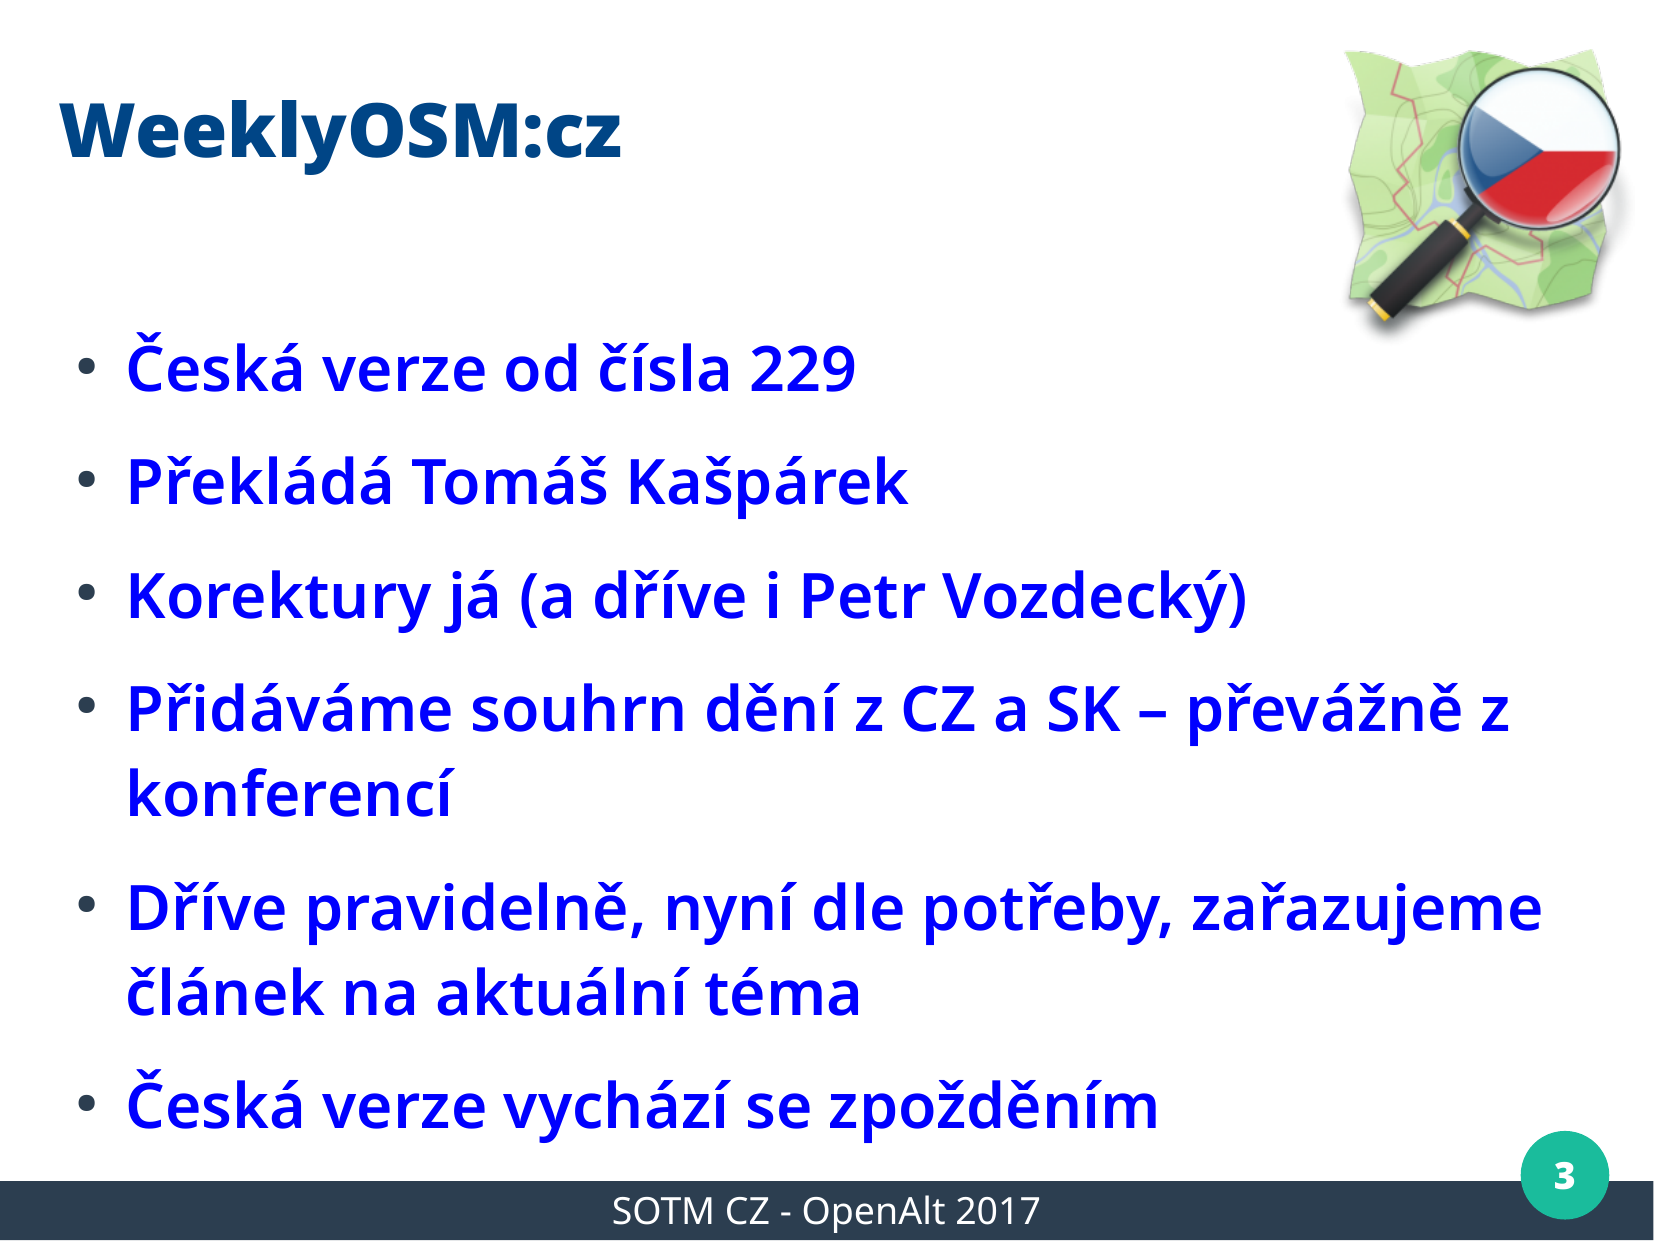

# WeeklyOSM:cz
Česká verze od čísla 229
Překládá Tomáš Kašpárek
Korektury já (a dříve i Petr Vozdecký)
Přidáváme souhrn dění z CZ a SK – převážně z konferencí
Dříve pravidelně, nyní dle potřeby, zařazujeme článek na aktuální téma
Česká verze vychází se zpožděním
3
SOTM CZ - OpenAlt 2017